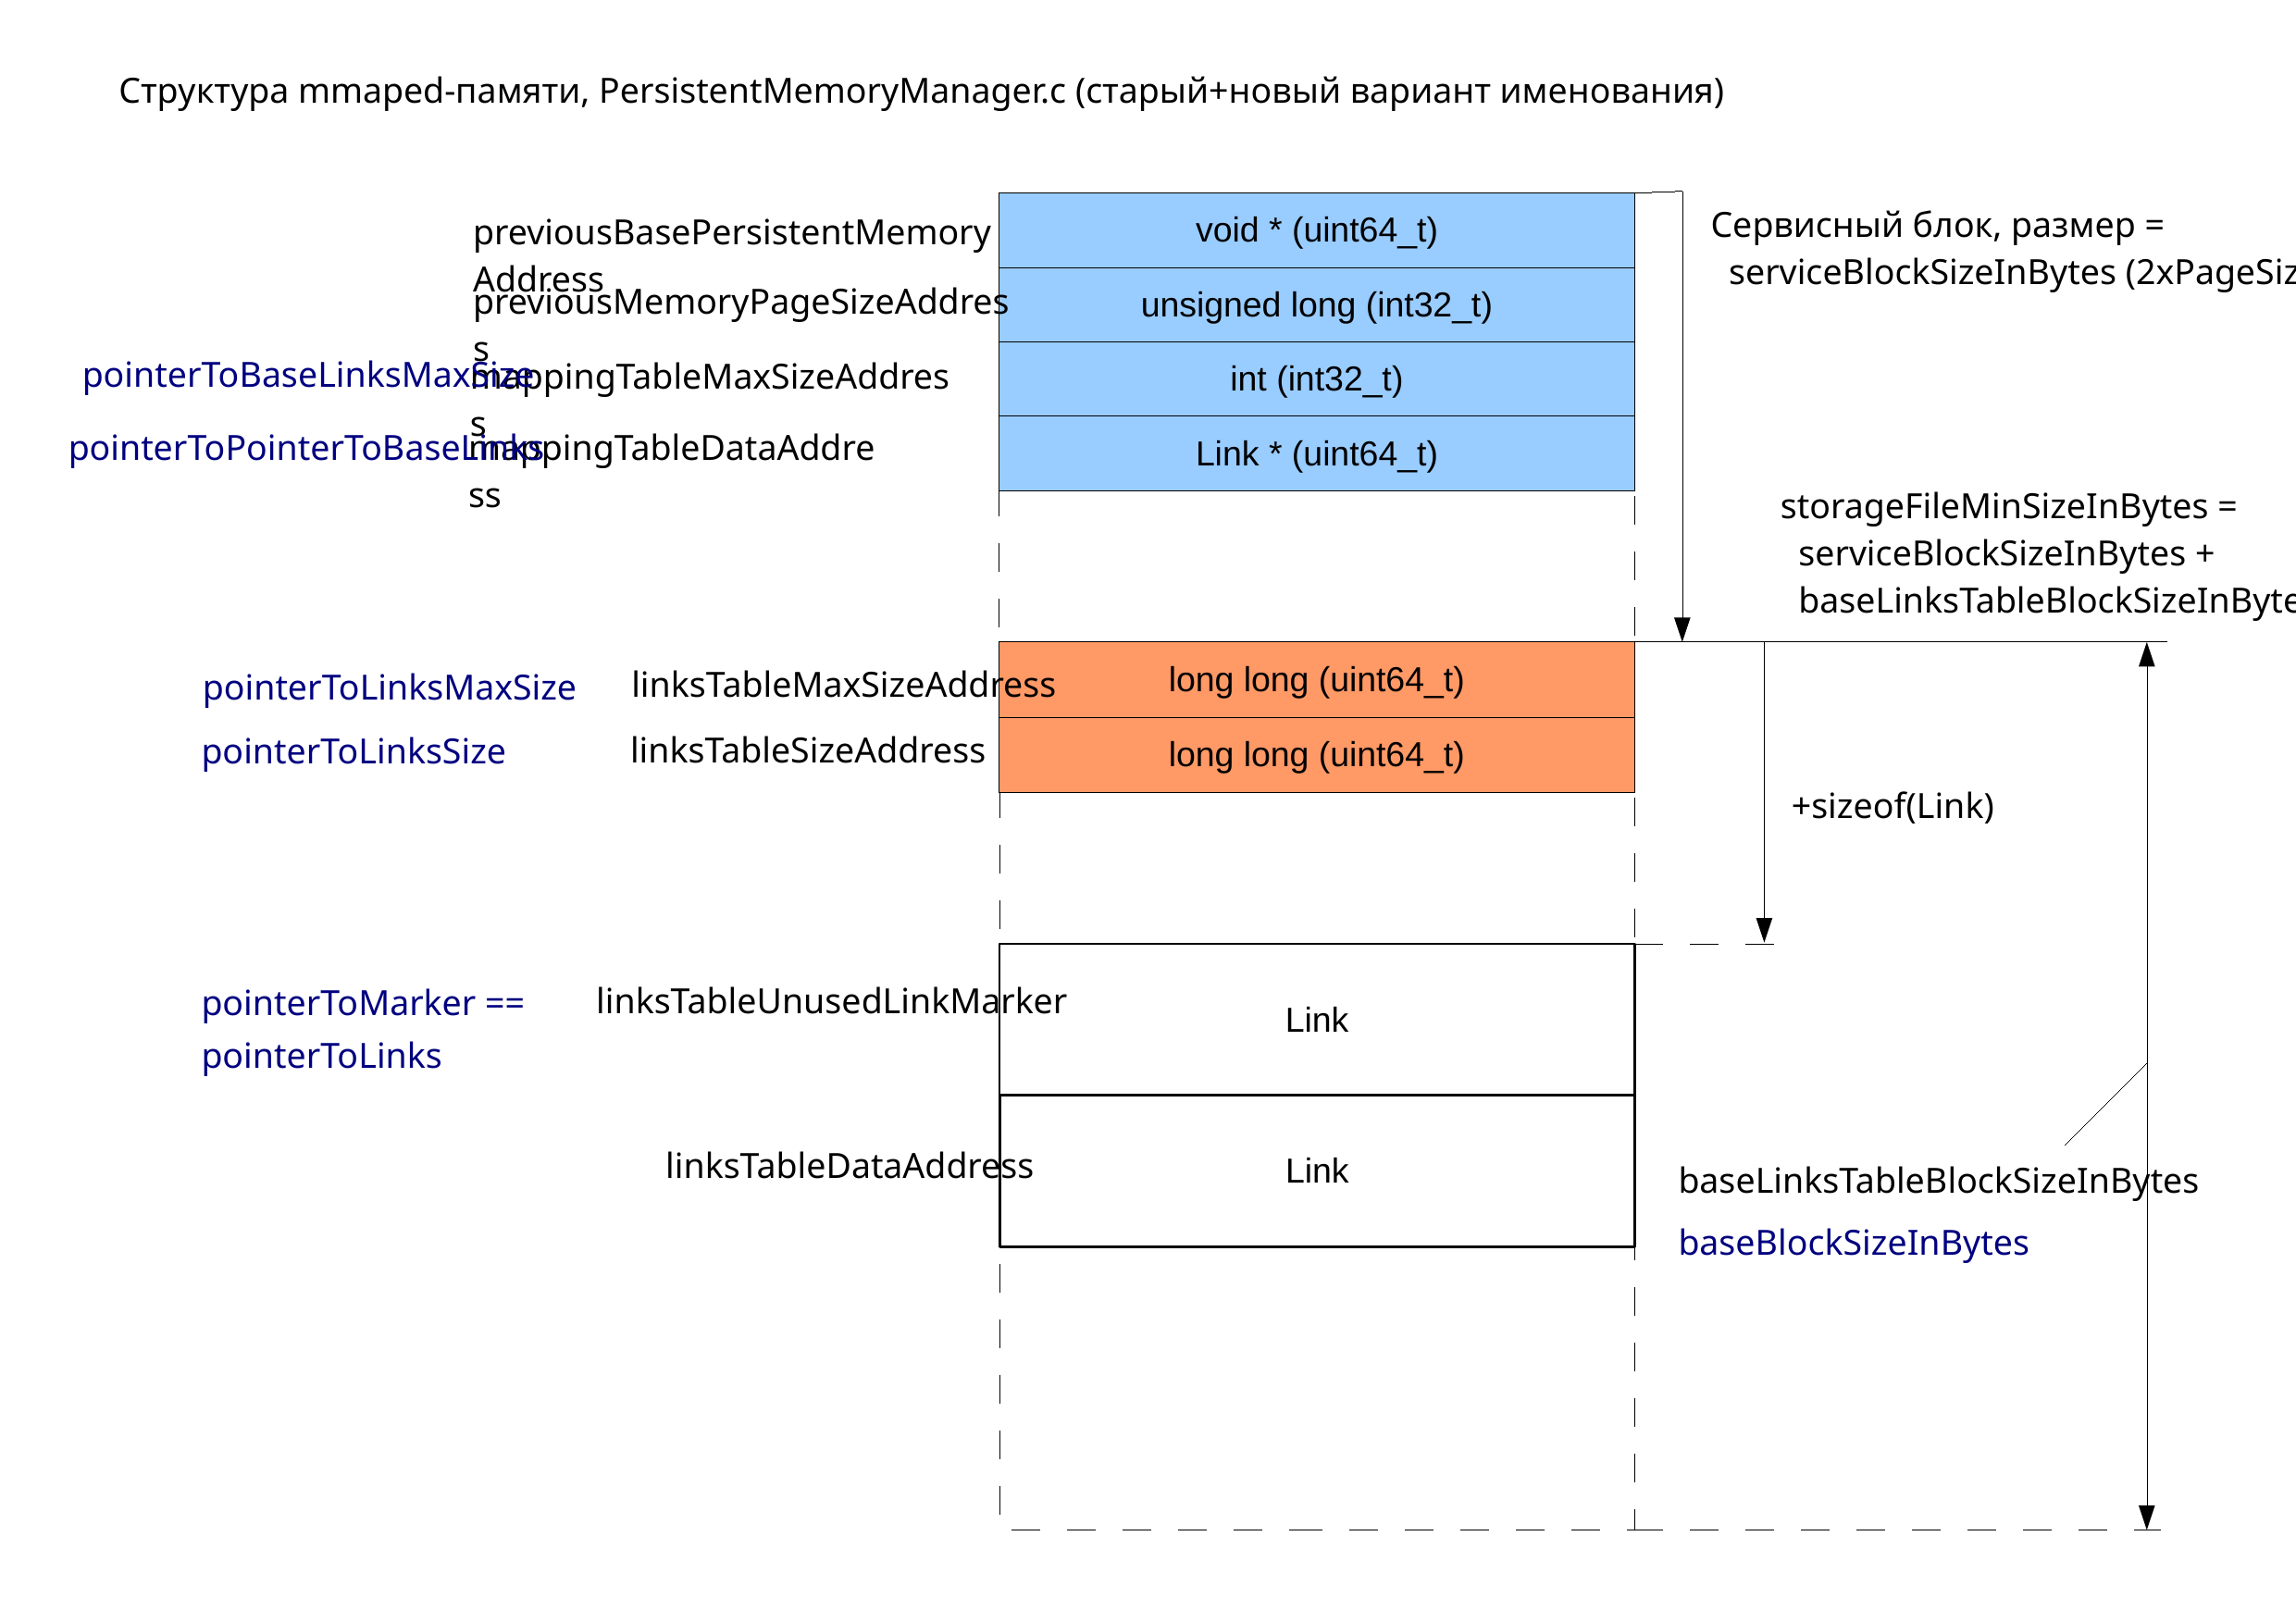

Структура mmaped-памяти, PersistentMemoryManager.c (старый+новый вариант именования)
void * (uint64_t)
Сервисный блок, размер =
 serviceBlockSizeInBytes (2xPageSize)
previousBasePersistentMemoryAddress
unsigned long (int32_t)
previousMemoryPageSizeAddress
int (int32_t)
pointerToBaseLinksMaxSize
mappingTableMaxSizeAddress
Link * (uint64_t)
pointerToPointerToBaseLinks
mappingTableDataAddress
storageFileMinSizeInBytes =
 serviceBlockSizeInBytes +
 baseLinksTableBlockSizeInBytes
long long (uint64_t)
linksTableMaxSizeAddress
pointerToLinksMaxSize
long long (uint64_t)
linksTableSizeAddress
pointerToLinksSize
+sizeof(Link)
Link
linksTableUnusedLinkMarker
pointerToMarker ==
pointerToLinks
Link
linksTableDataAddress
baseLinksTableBlockSizeInBytes
baseBlockSizeInBytes